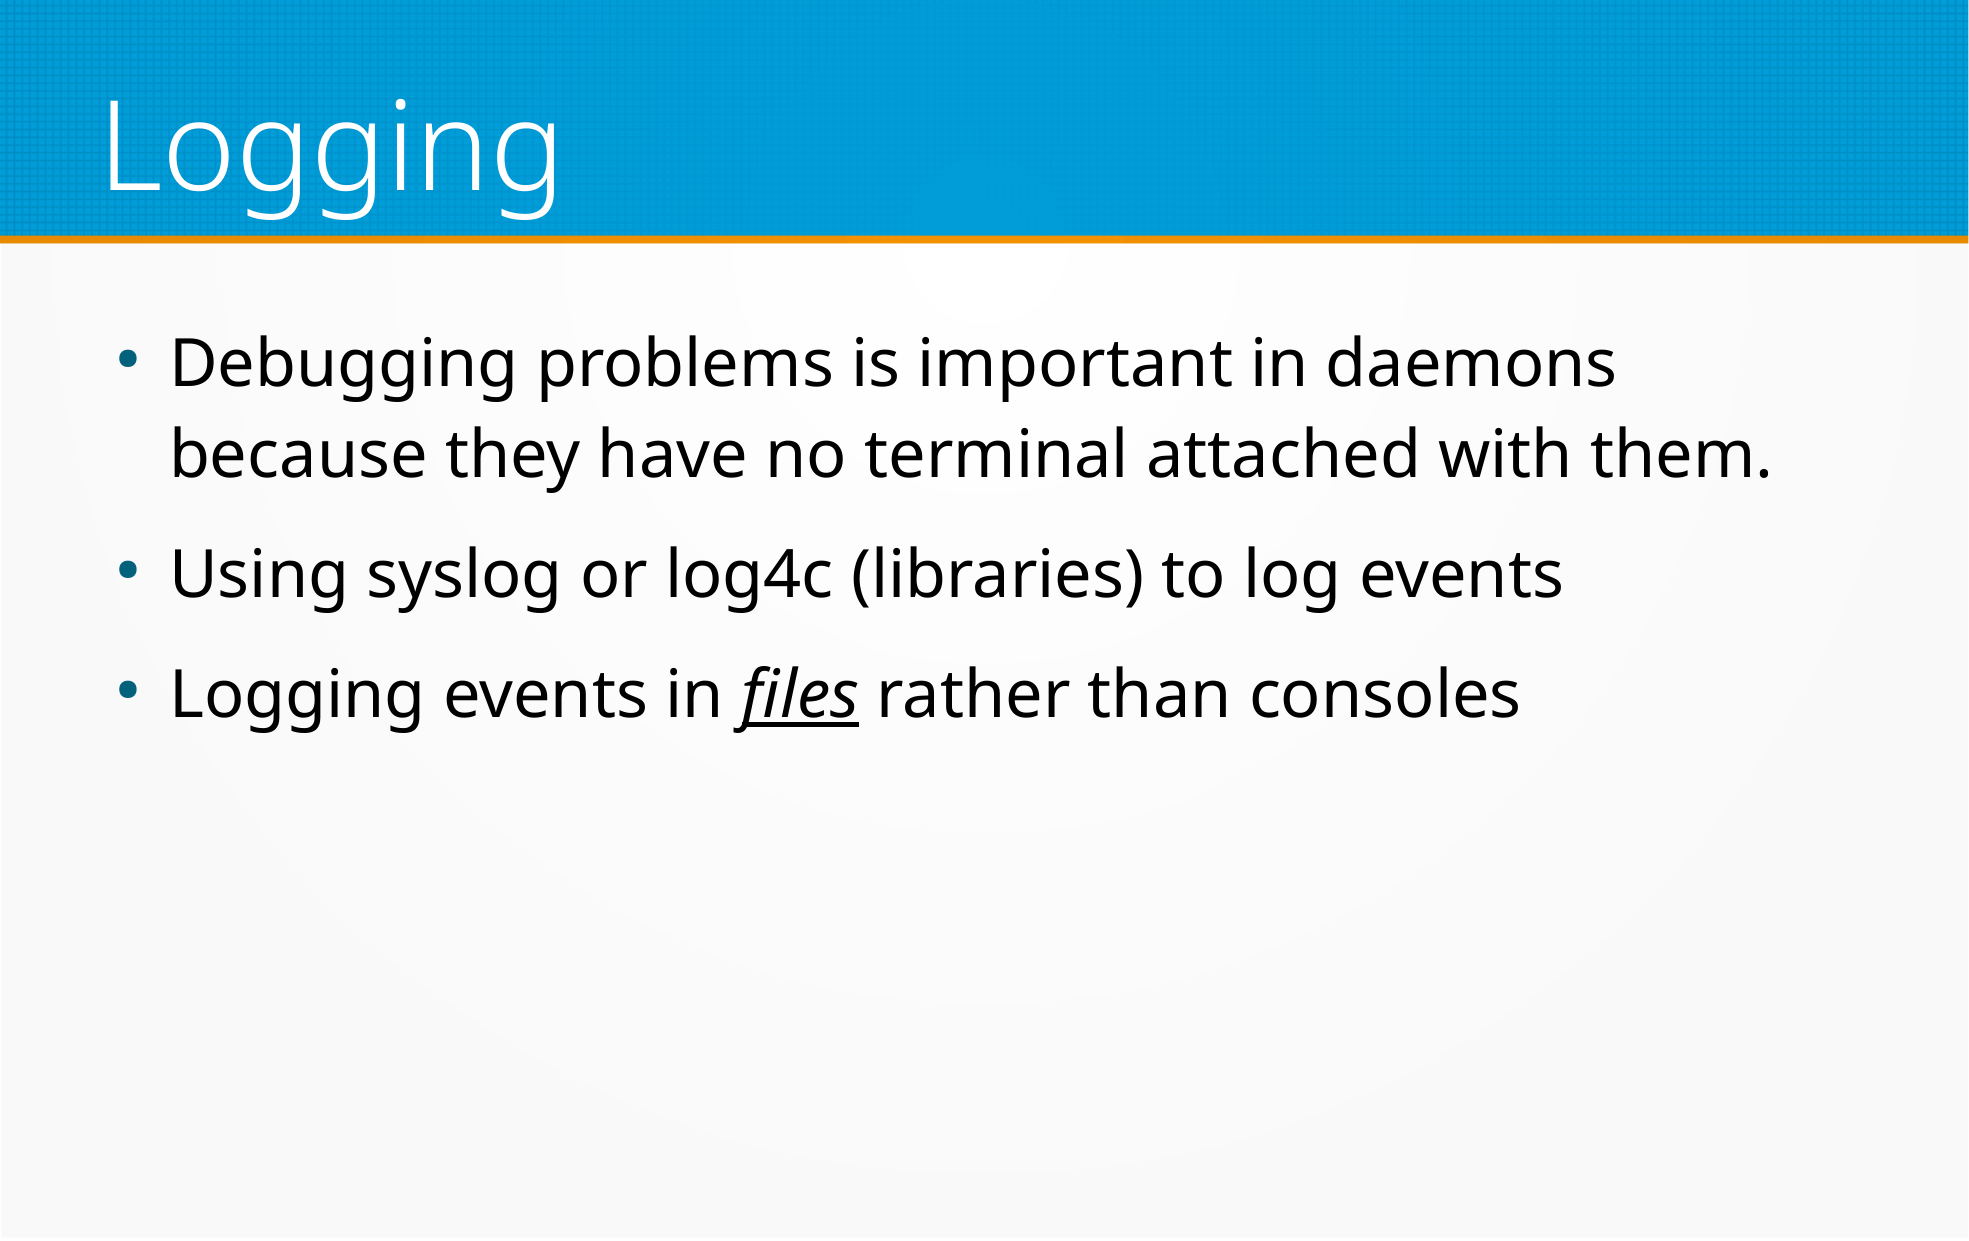

# Logging
Debugging problems is important in daemons because they have no terminal attached with them.
Using syslog or log4c (libraries) to log events
Logging events in files rather than consoles